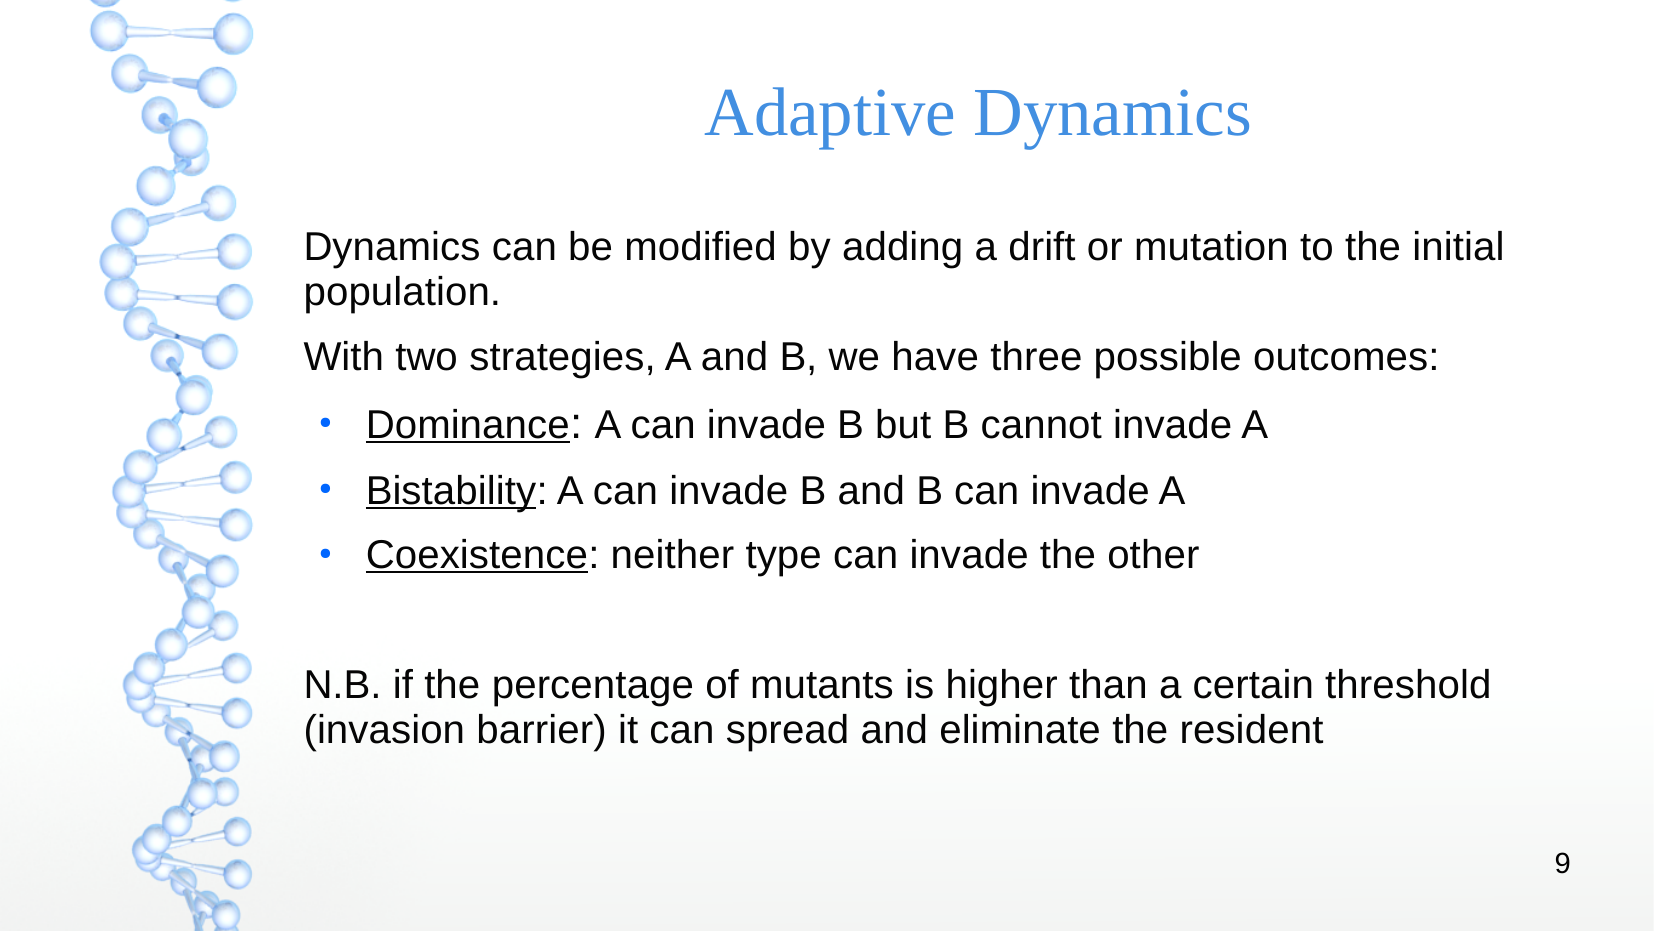

# Adaptive Dynamics
Dynamics can be modified by adding a drift or mutation to the initial population.
With two strategies, A and B, we have three possible outcomes:
Dominance: A can invade B but B cannot invade A
Bistability: A can invade B and B can invade A
Coexistence: neither type can invade the other
N.B. if the percentage of mutants is higher than a certain threshold (invasion barrier) it can spread and eliminate the resident
9